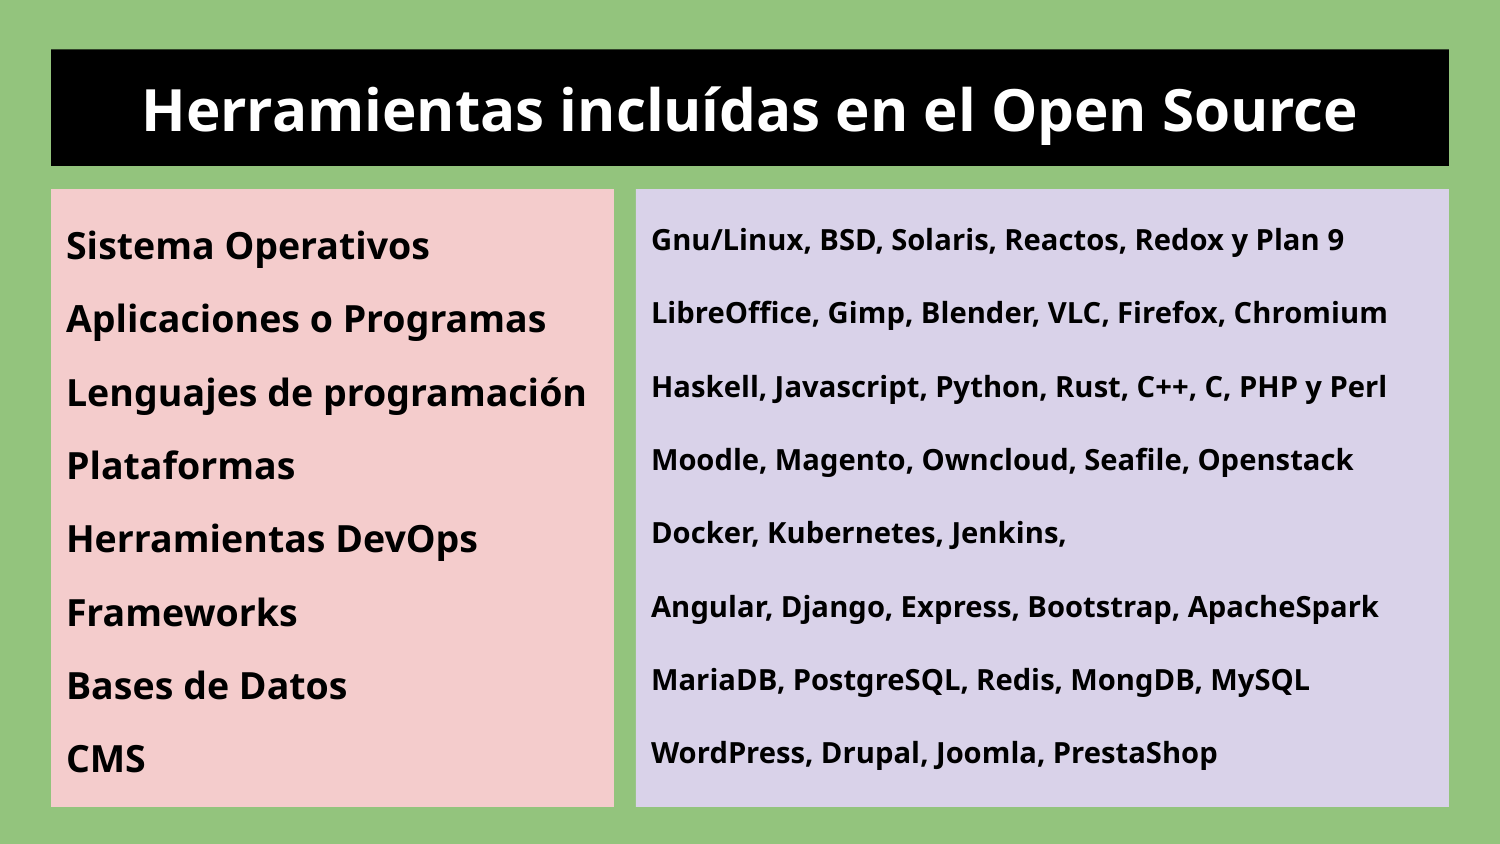

# Herramientas incluídas en el Open Source
Sistema Operativos
Aplicaciones o Programas
Lenguajes de programación
Plataformas
Herramientas DevOps
Frameworks
Bases de Datos
CMS
Gnu/Linux, BSD, Solaris, Reactos, Redox y Plan 9
LibreOffice, Gimp, Blender, VLC, Firefox, Chromium
Haskell, Javascript, Python, Rust, C++, C, PHP y Perl
Moodle, Magento, Owncloud, Seafile, Openstack
Docker, Kubernetes, Jenkins,
Angular, Django, Express, Bootstrap, ApacheSpark
MariaDB, PostgreSQL, Redis, MongDB, MySQL
WordPress, Drupal, Joomla, PrestaShop